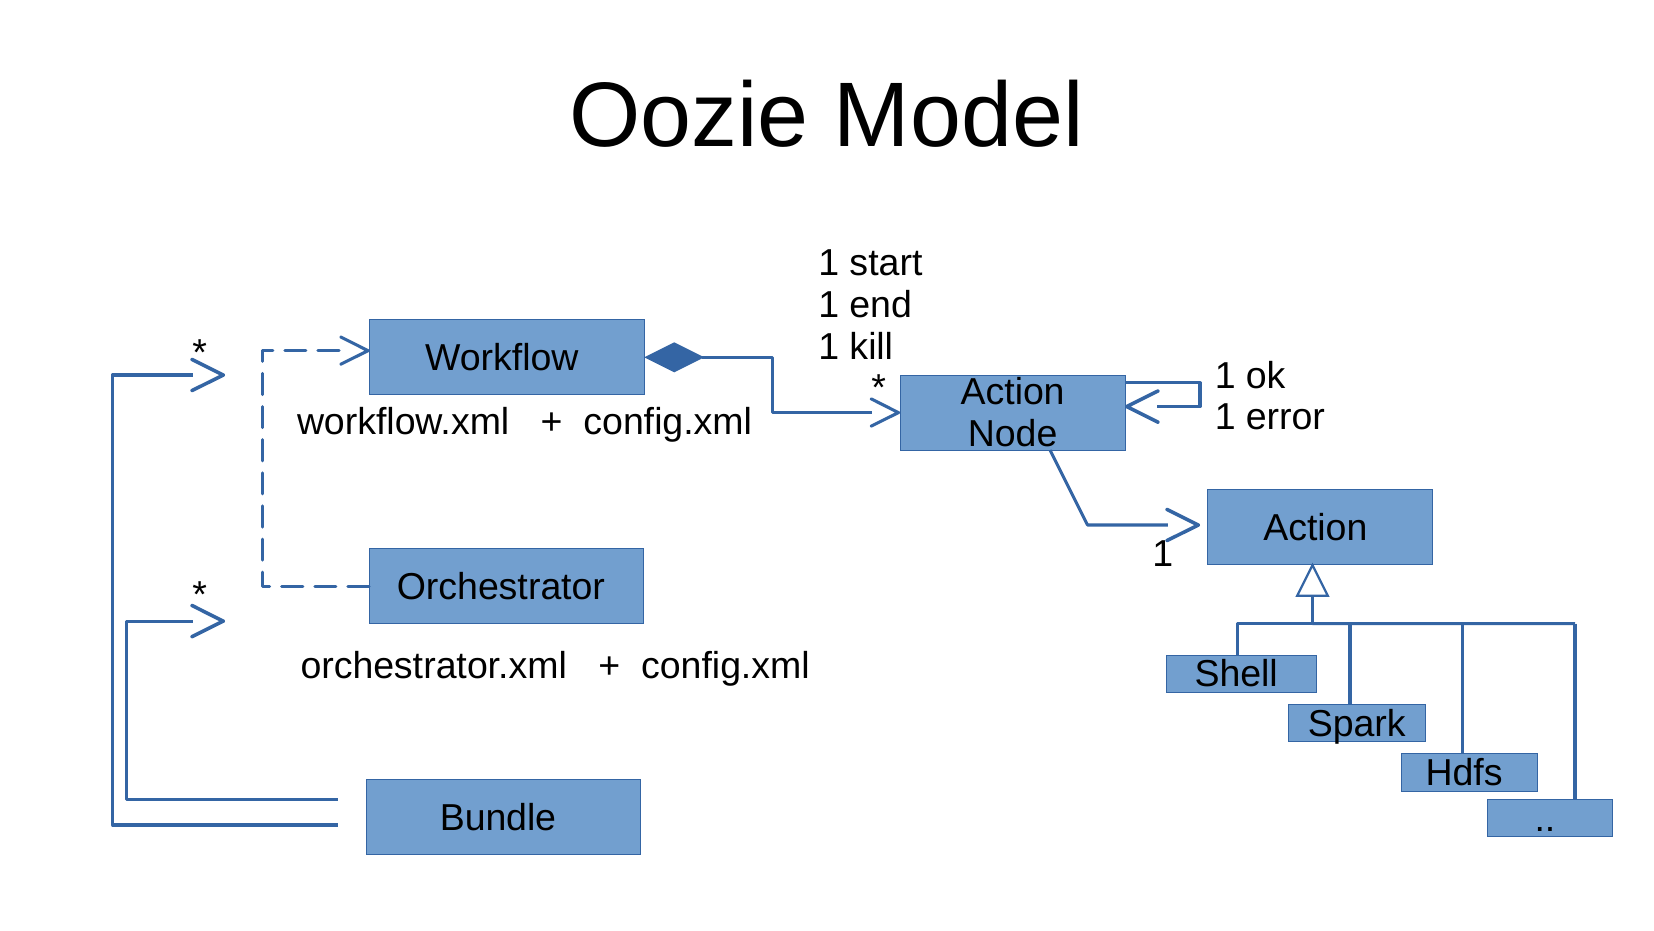

# Oozie Model
1 start
1 end
1 kill
Workflow
*
1 ok
1 error
*
Action Node
workflow.xml + config.xml
Action
1
Orchestrator
*
orchestrator.xml + config.xml
Shell
Spark
Hdfs
Bundle
..